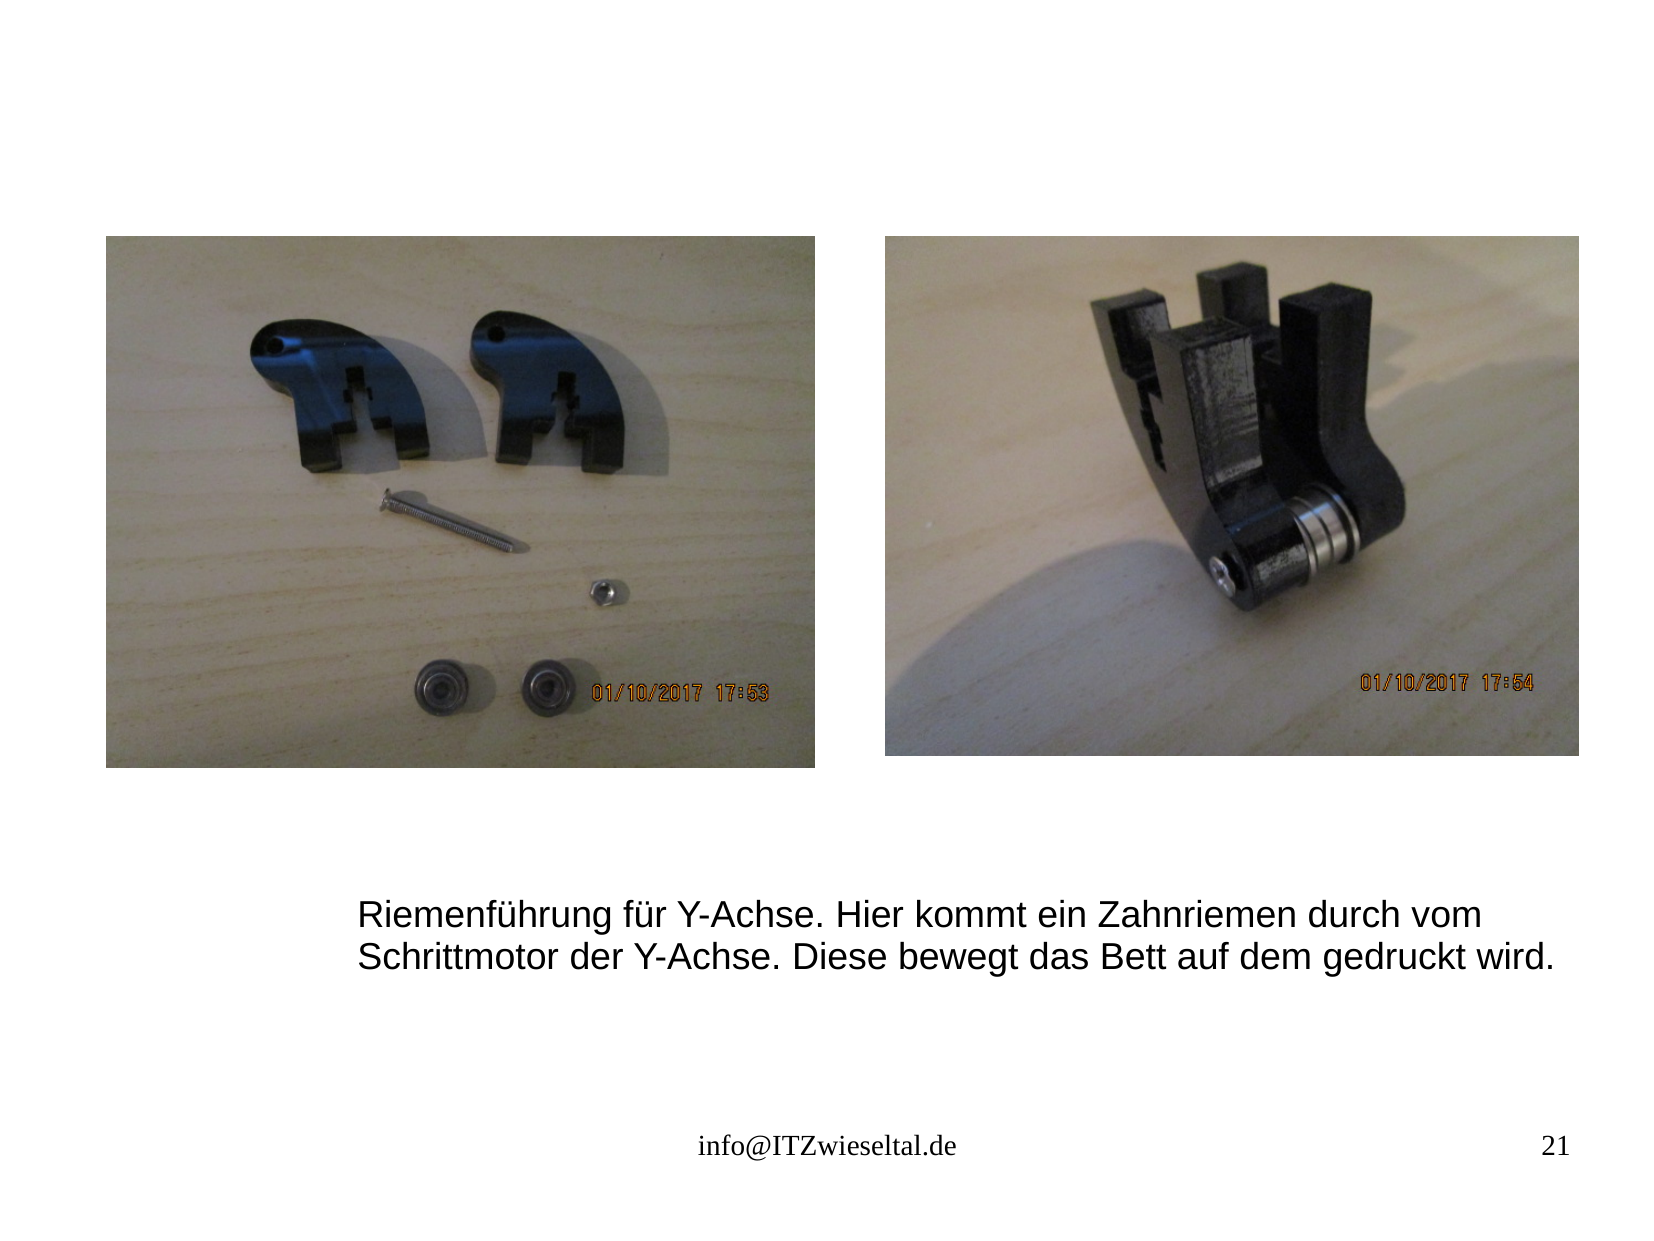

Riemenführung für Y-Achse. Hier kommt ein Zahnriemen durch vom
Schrittmotor der Y-Achse. Diese bewegt das Bett auf dem gedruckt wird.
info@ITZwieseltal.de
21